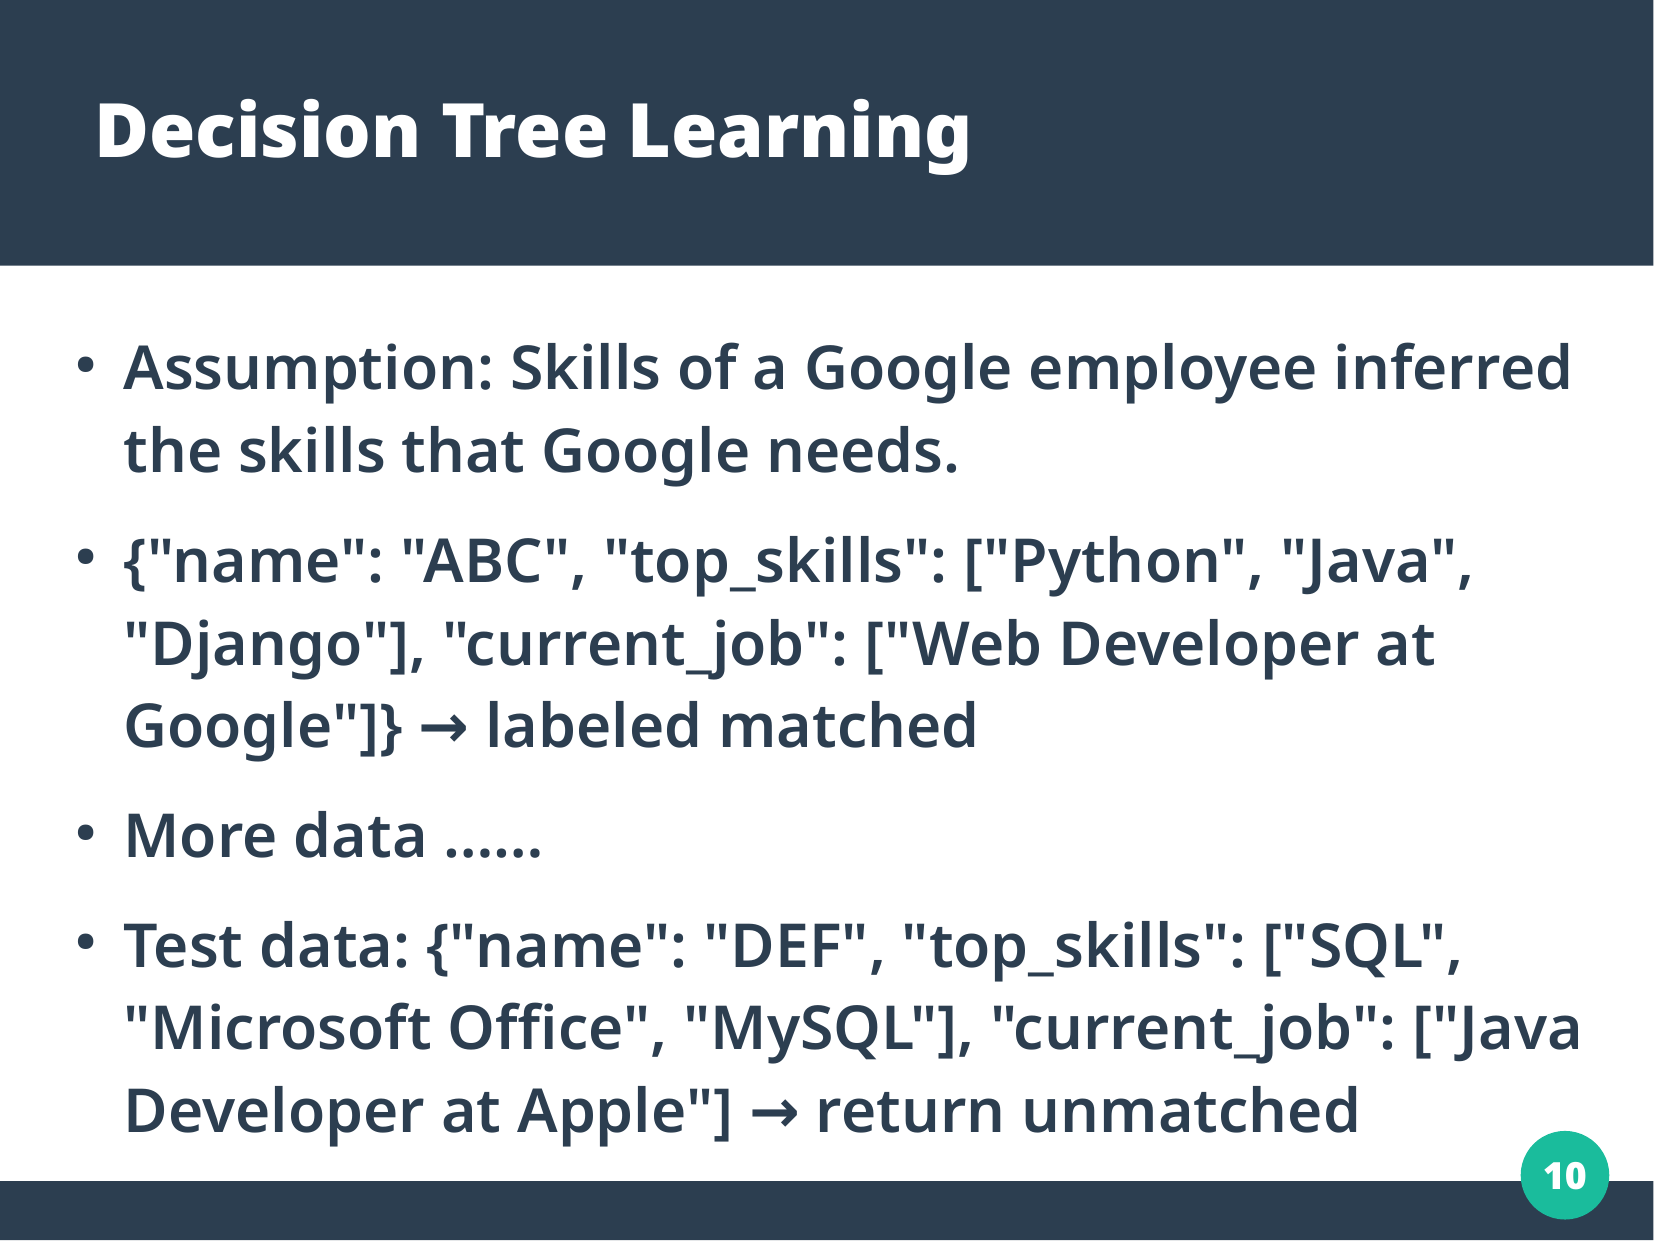

# Decision Tree Learning
Assumption: Skills of a Google employee inferred the skills that Google needs.
{"name": "ABC", "top_skills": ["Python", "Java", "Django"], "current_job": ["Web Developer at Google"]} → labeled matched
More data ……
Test data: {"name": "DEF", "top_skills": ["SQL", "Microsoft Office", "MySQL"], "current_job": ["Java Developer at Apple"] → return unmatched
10